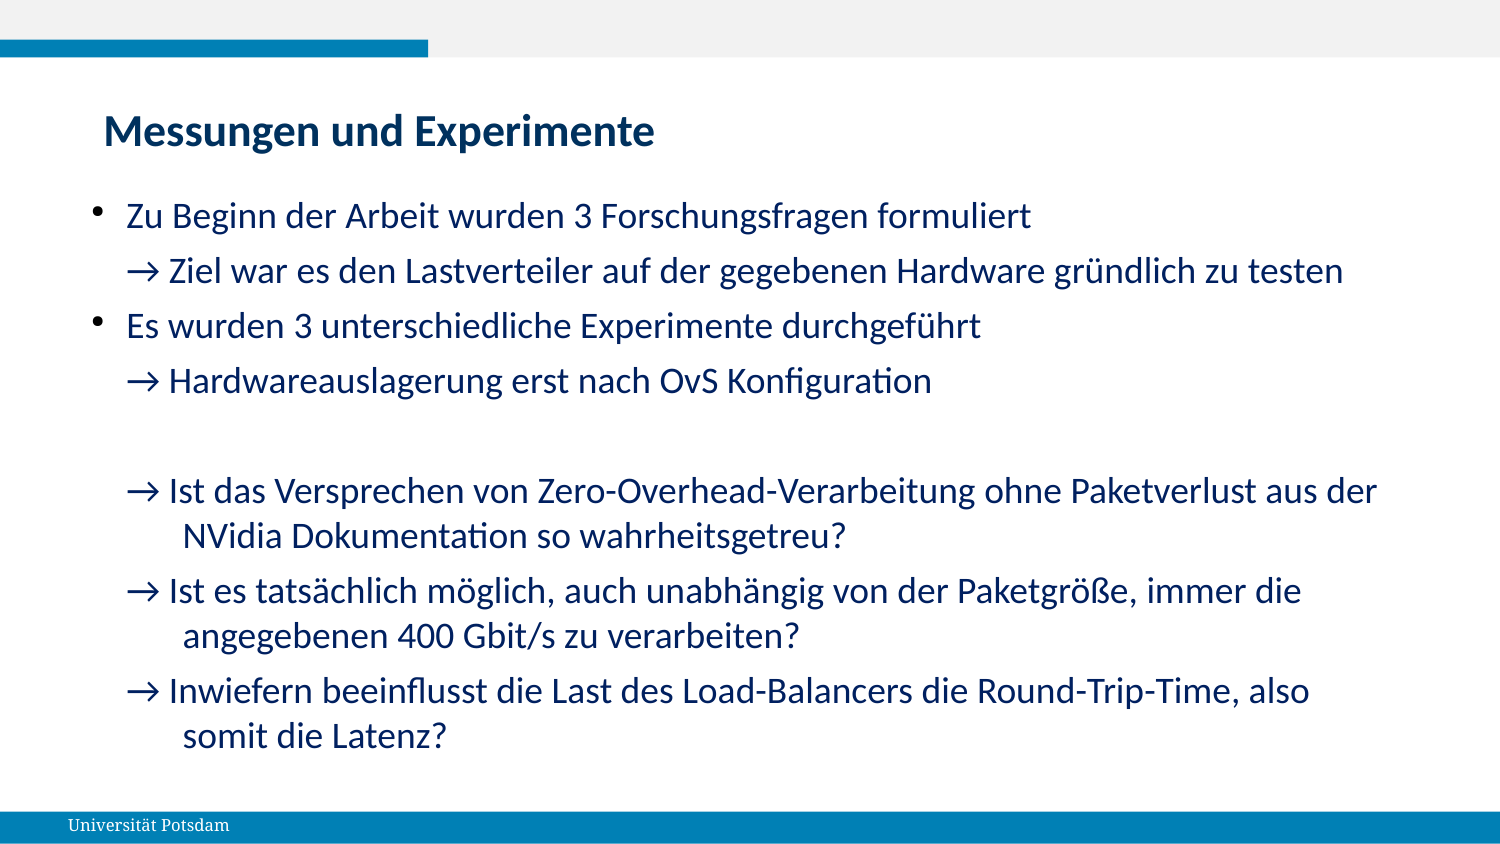

# Messungen und Experimente
Zu Beginn der Arbeit wurden 3 Forschungsfragen formuliert
→ Ziel war es den Lastverteiler auf der gegebenen Hardware gründlich zu testen
Es wurden 3 unterschiedliche Experimente durchgeführt
→ Hardwareauslagerung erst nach OvS Konfiguration
→ Ist das Versprechen von Zero-Overhead-Verarbeitung ohne Paketverlust aus der NVidia Dokumentation so wahrheitsgetreu?
→ Ist es tatsächlich möglich, auch unabhängig von der Paketgröße, immer die angegebenen 400 Gbit/s zu verarbeiten?
→ Inwiefern beeinflusst die Last des Load-Balancers die Round-Trip-Time, also somit die Latenz?